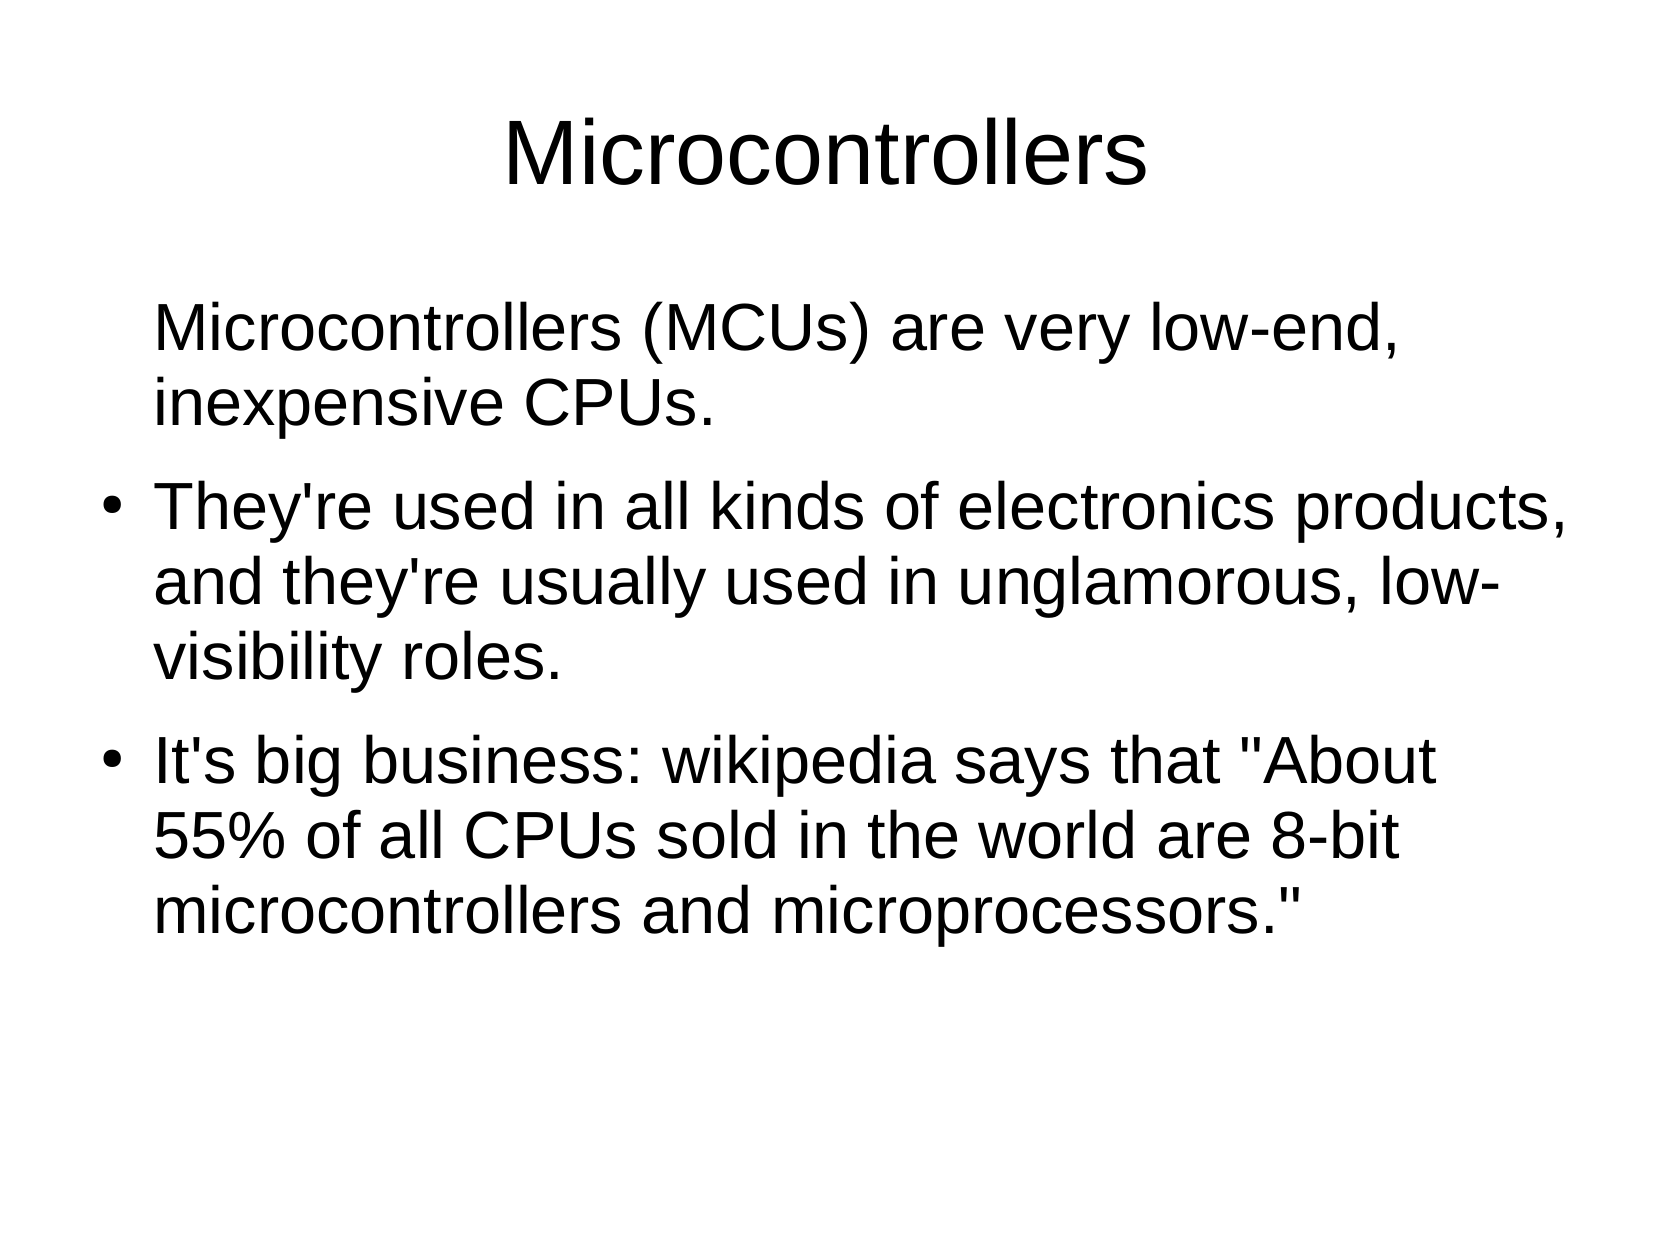

# Microcontrollers
Microcontrollers (MCUs) are very low-end, inexpensive CPUs.
They're used in all kinds of electronics products, and they're usually used in unglamorous, low-visibility roles.
It's big business: wikipedia says that "About 55% of all CPUs sold in the world are 8-bit microcontrollers and microprocessors."